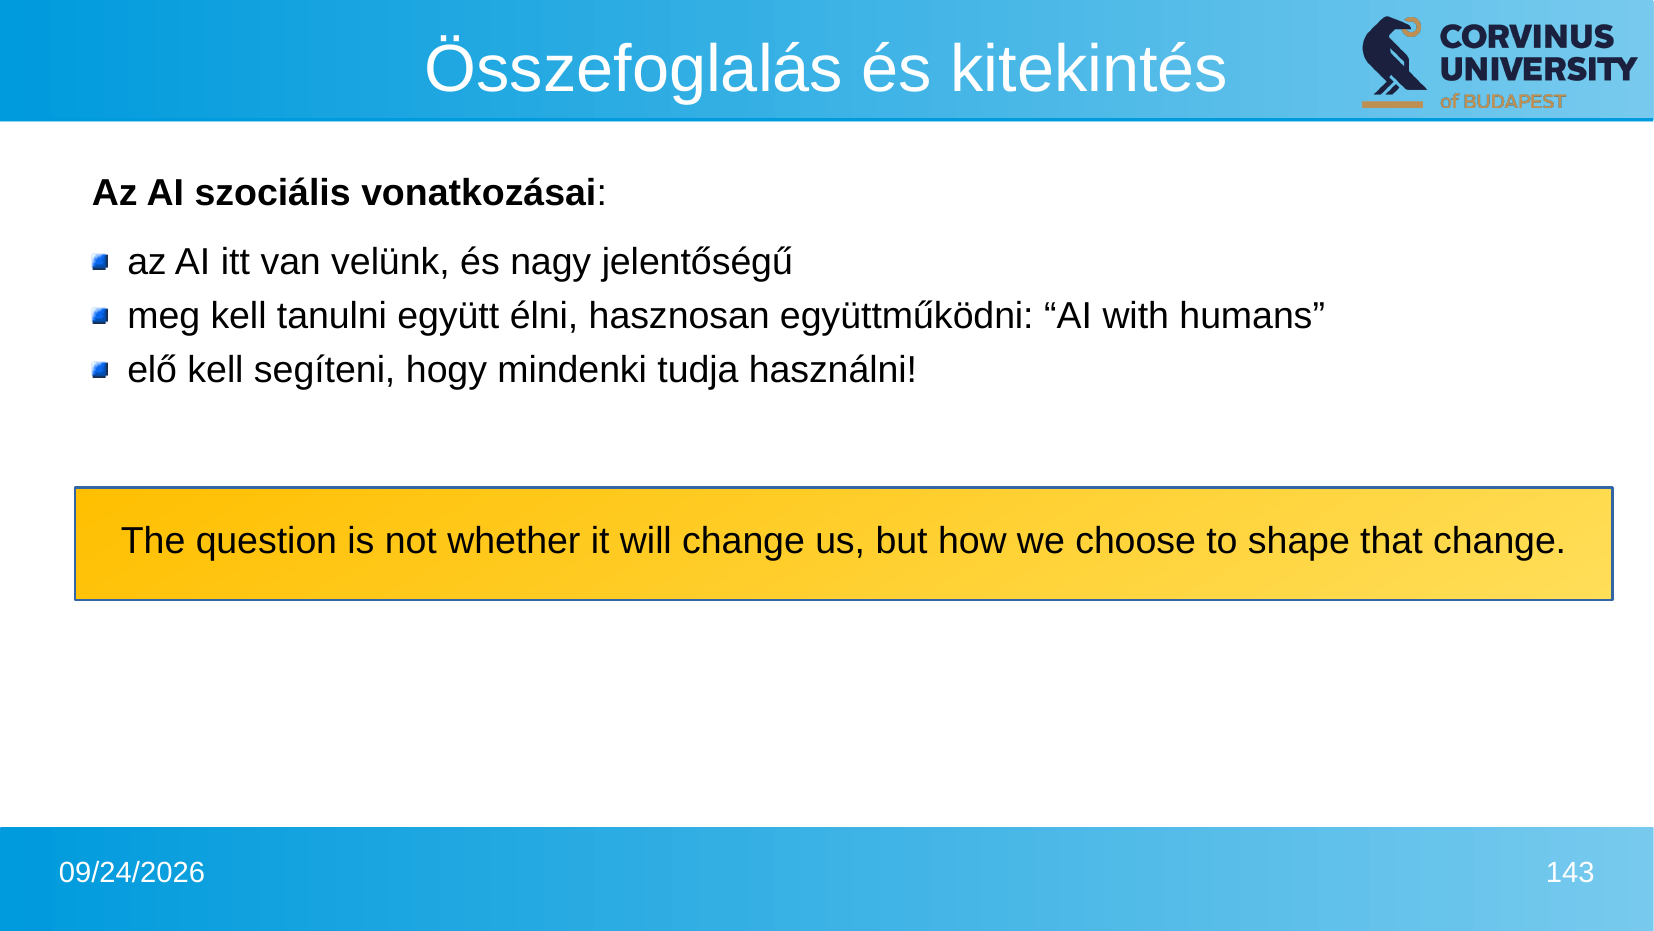

# Összefoglalás és kitekintés
Az AI szociális vonatkozásai:
az AI itt van velünk, és nagy jelentőségű
meg kell tanulni együtt élni, hasznosan együttműködni: “AI with humans”
elő kell segíteni, hogy mindenki tudja használni!
The question is not whether it will change us, but how we choose to shape that change.
143